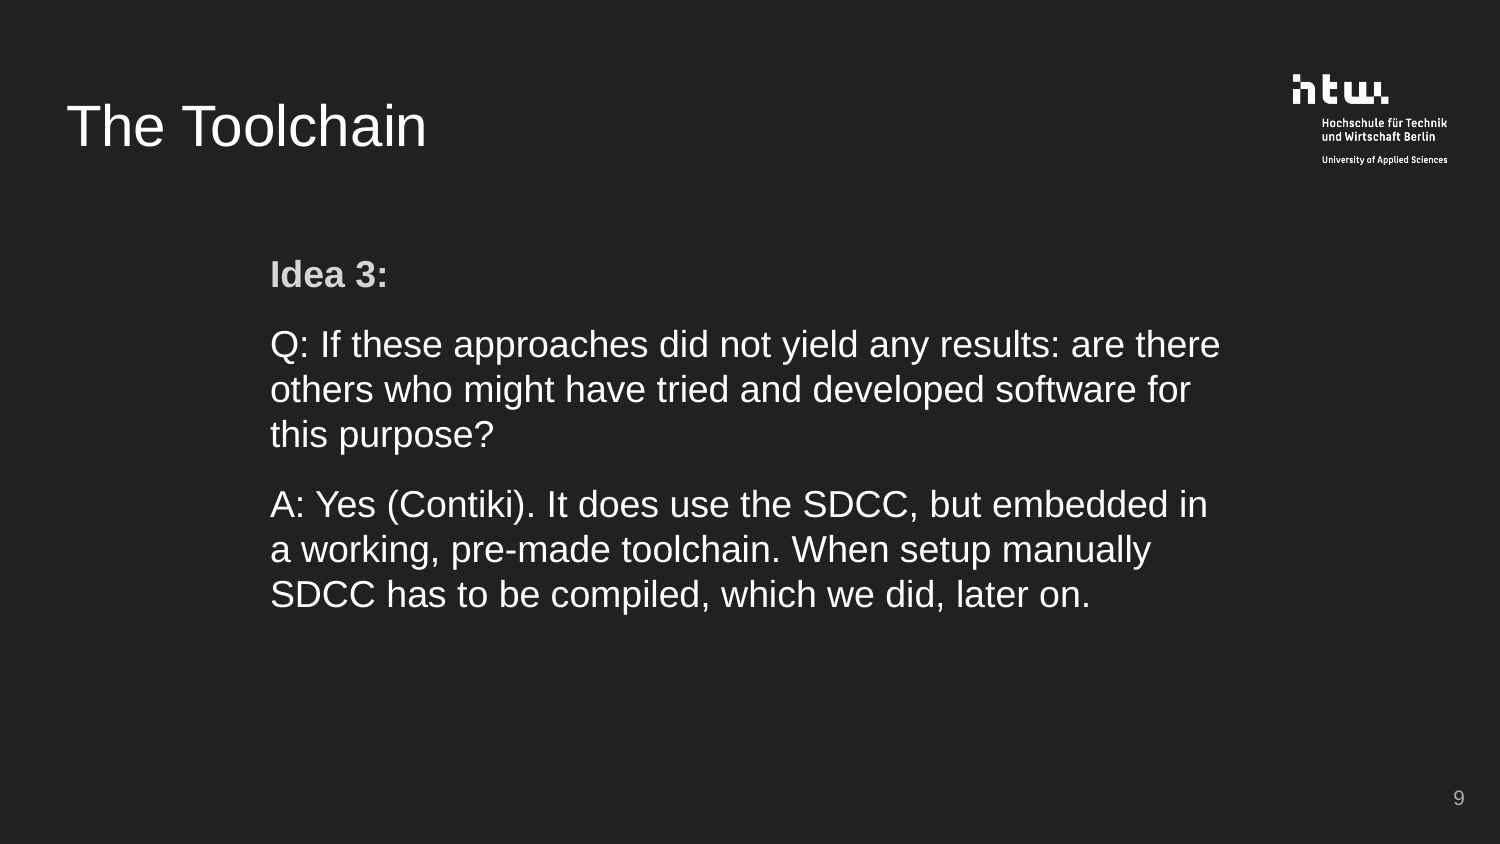

# The Toolchain
Idea 3:
Q: If these approaches did not yield any results: are there others who might have tried and developed software for this purpose?
A: Yes (Contiki). It does use the SDCC, but embedded in a working, pre-made toolchain. When setup manually SDCC has to be compiled, which we did, later on.